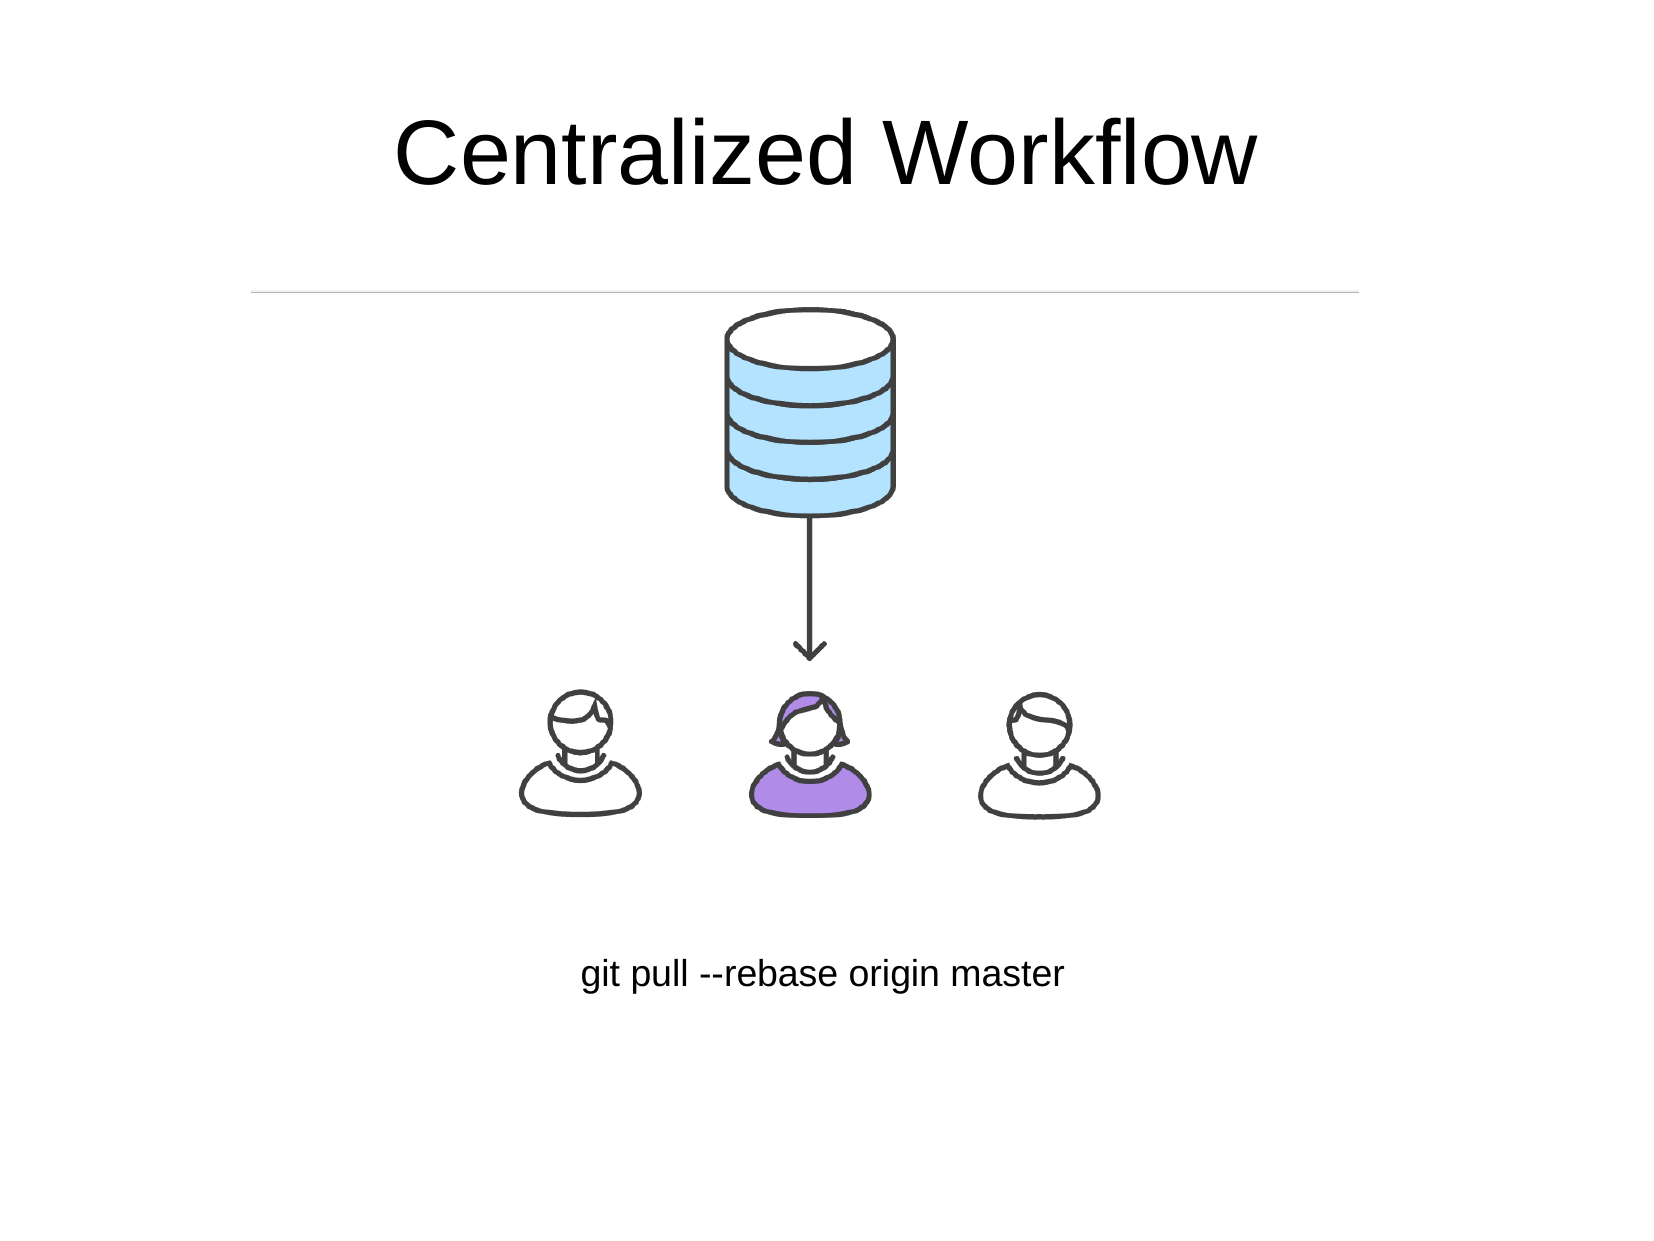

# Centralized Workflow
git pull --rebase origin master